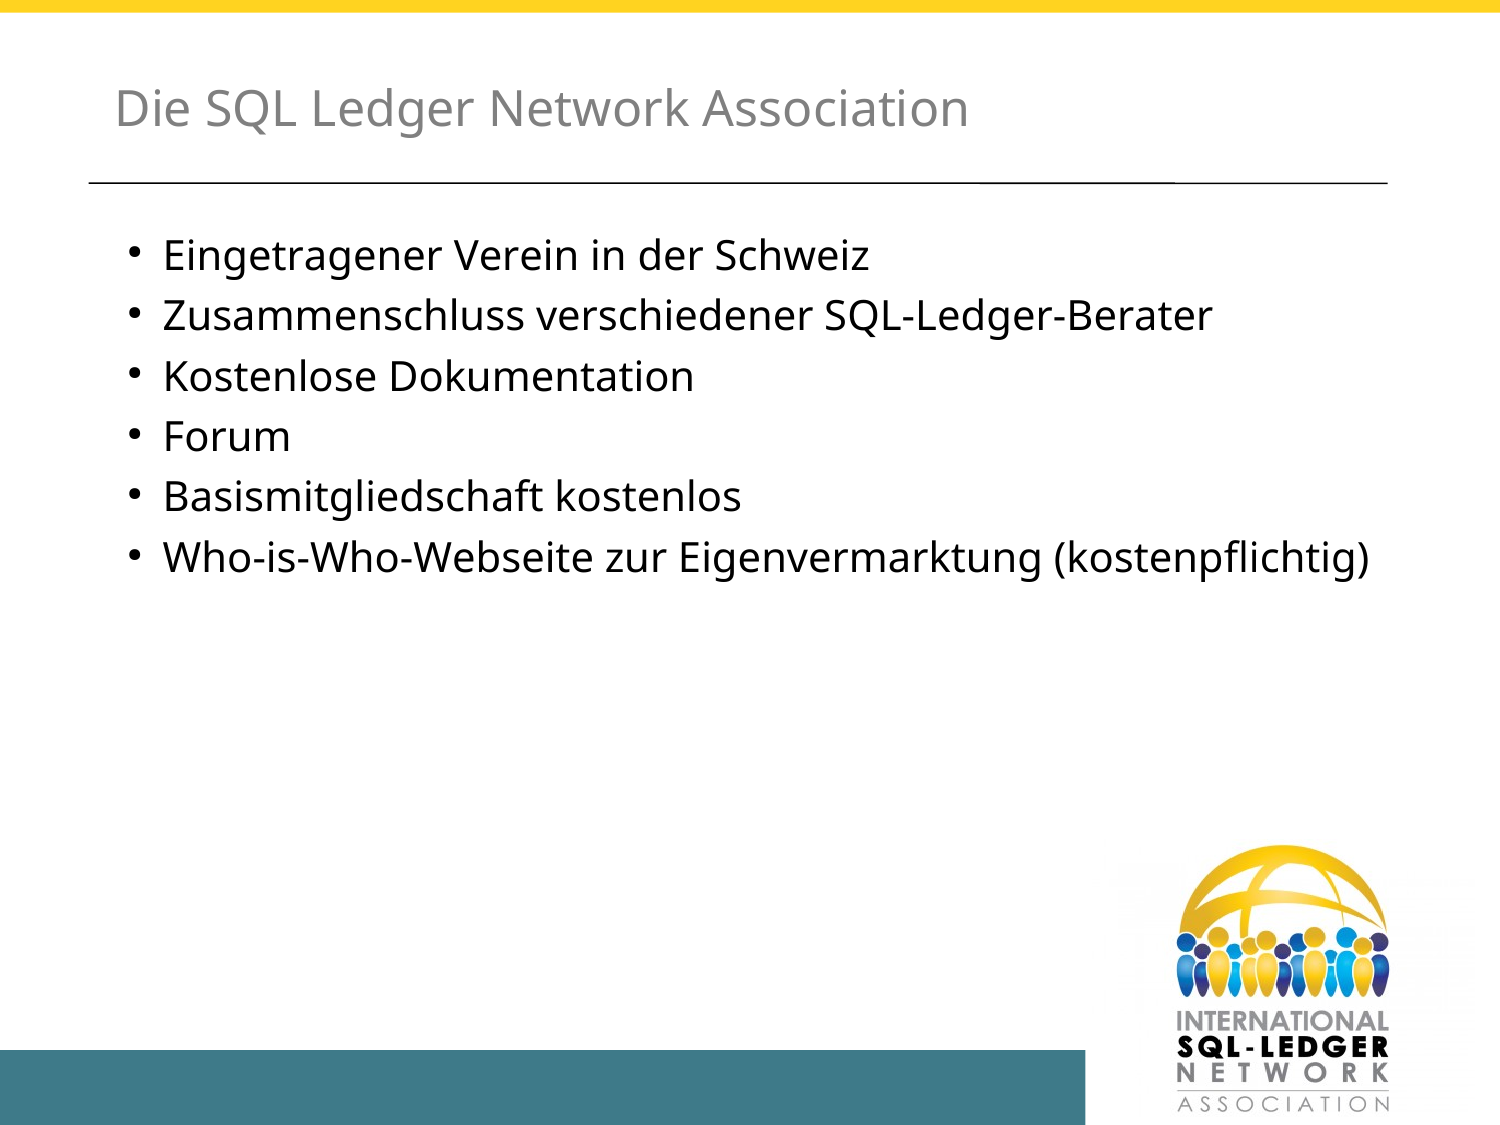

# Die SQL Ledger Network Association
Eingetragener Verein in der Schweiz
Zusammenschluss verschiedener SQL-Ledger-Berater
Kostenlose Dokumentation
Forum
Basismitgliedschaft kostenlos
Who-is-Who-Webseite zur Eigenvermarktung (kostenpflichtig)